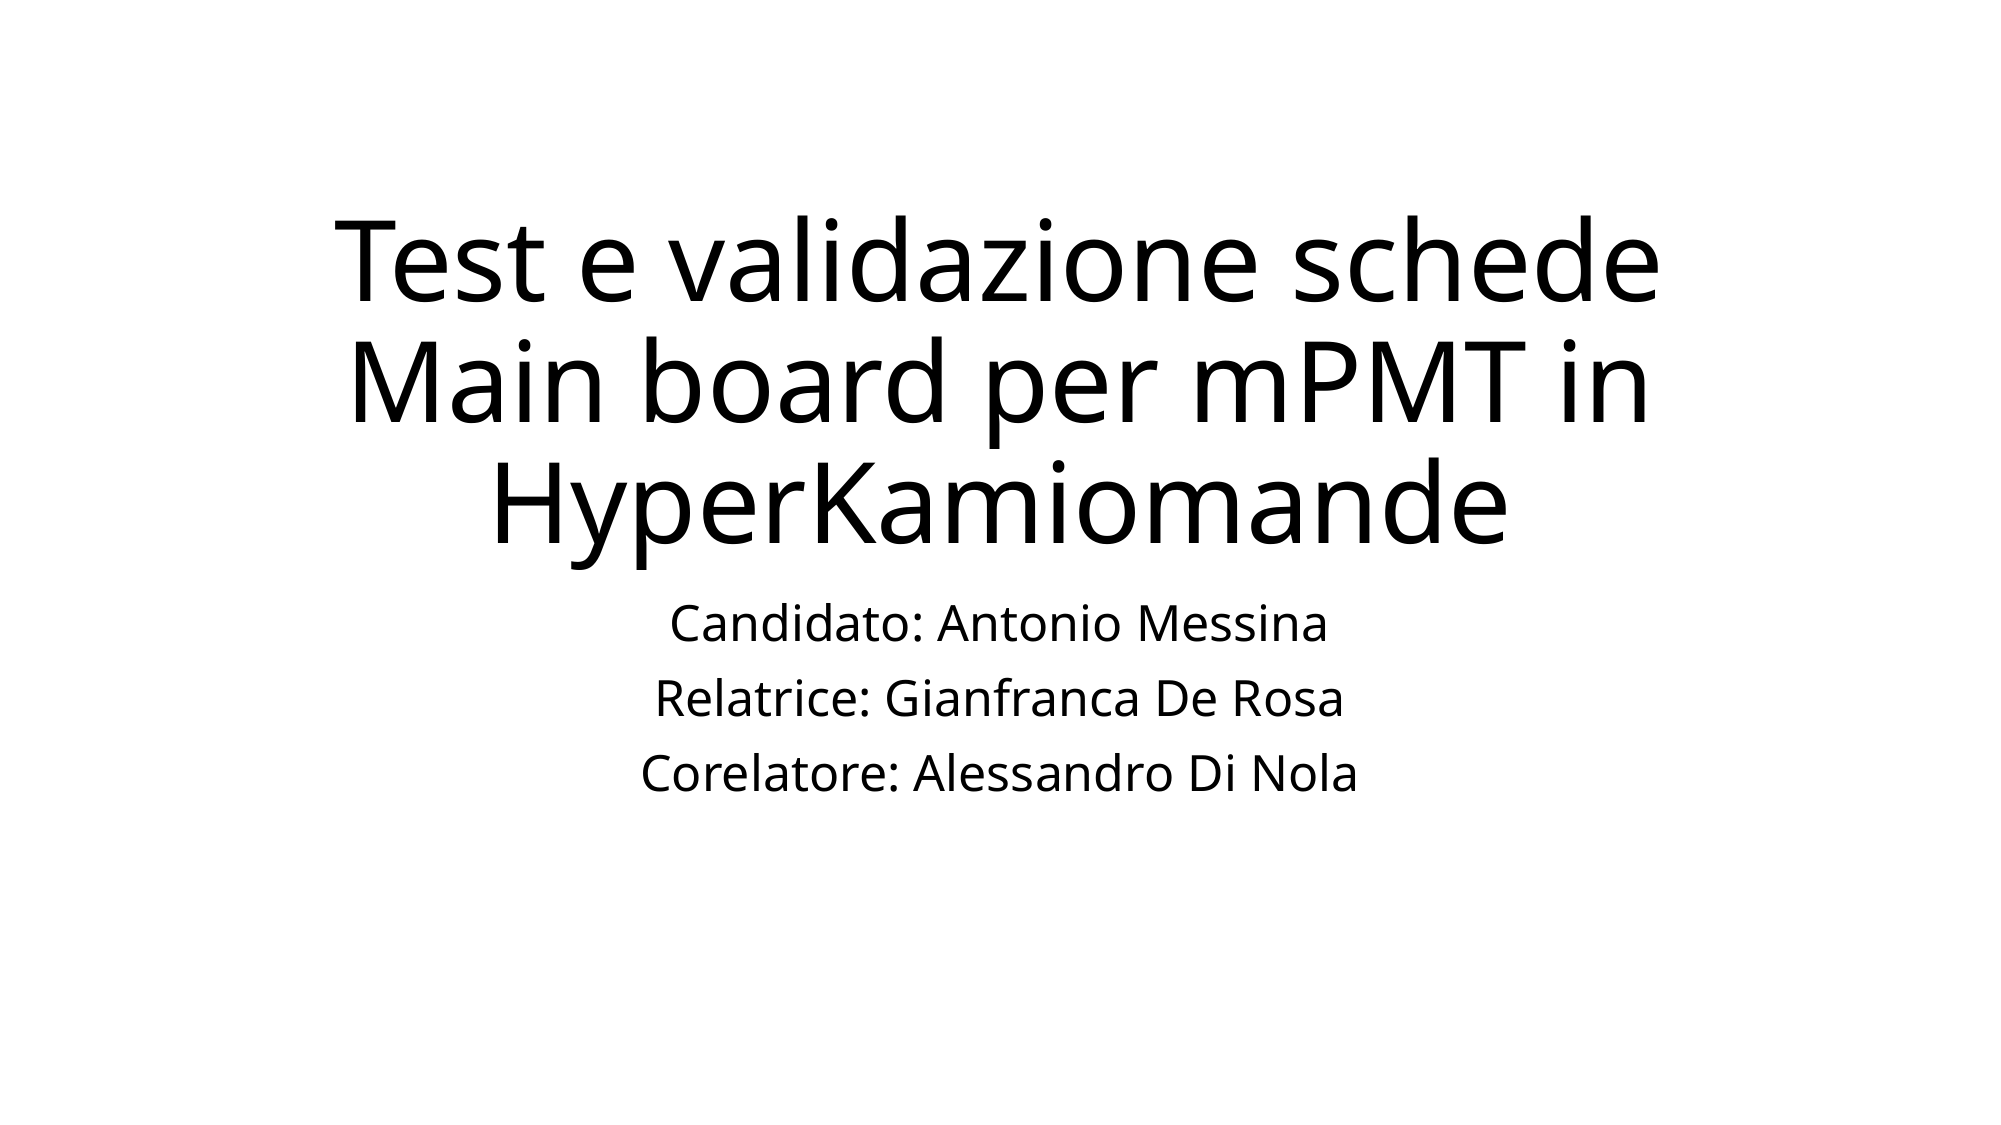

# Test e validazione schede Main board per mPMT in HyperKamiomande
Candidato: Antonio Messina
Relatrice: Gianfranca De Rosa
Corelatore: Alessandro Di Nola